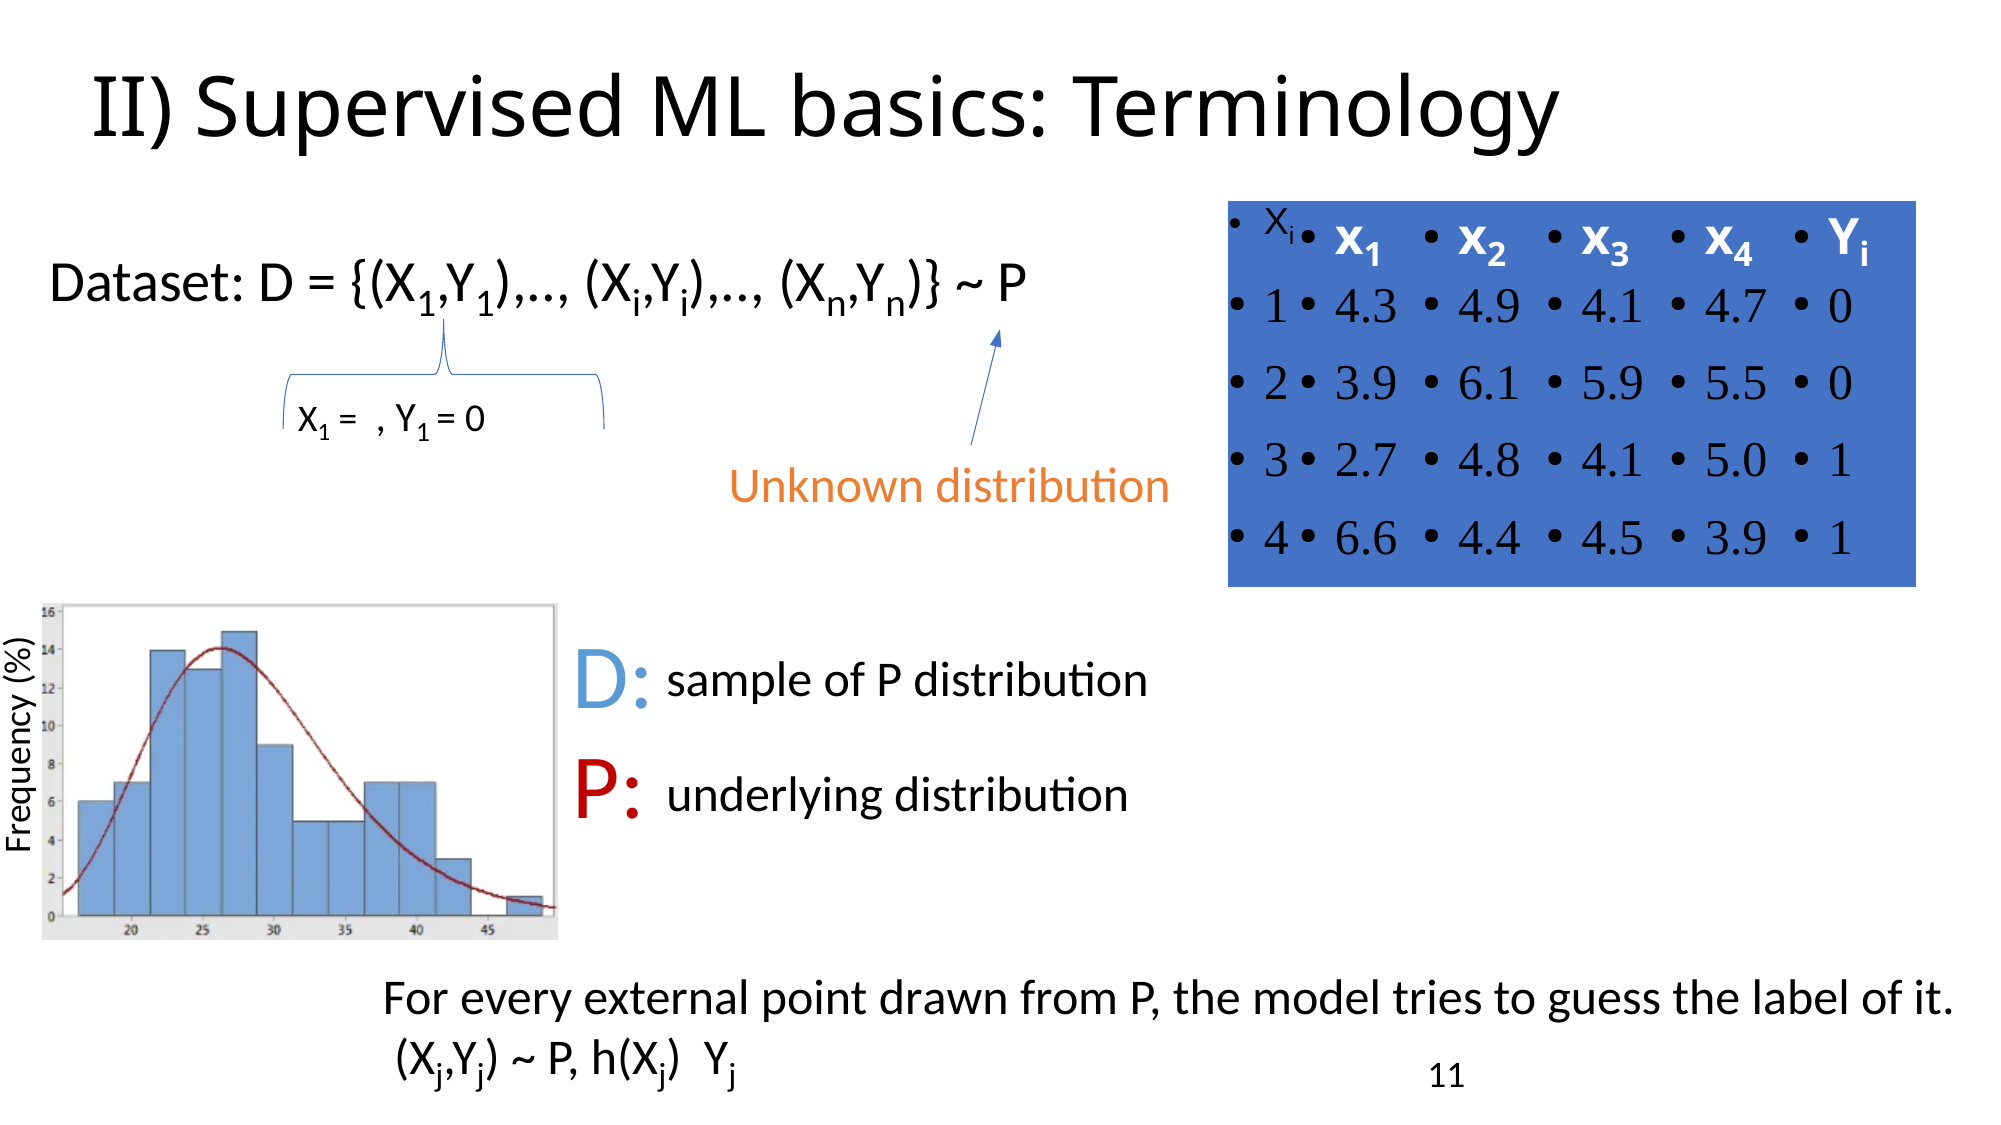

II) Supervised ML basics: Terminology
| Xi | x1 | x2 | x3 | x4 | Yi |
| --- | --- | --- | --- | --- | --- |
| 1 | 4.3 | 4.9 | 4.1 | 4.7 | 0 |
| 2 | 3.9 | 6.1 | 5.9 | 5.5 | 0 |
| 3 | 2.7 | 4.8 | 4.1 | 5.0 | 1 |
| 4 | 6.6 | 4.4 | 4.5 | 3.9 | 1 |
Dataset: D = {(X1,Y1),.., (Xi,Yi),.., (Xn,Yn)} ~ P
X1 = , Y1 = 0
Unknown distribution
D: P:
sample of P distribution
Frequency (%)
underlying distribution
For every external point drawn from P, the model tries to guess the label of it.
 (Xj,Yj) ~ P, h(Xj) Yj
7